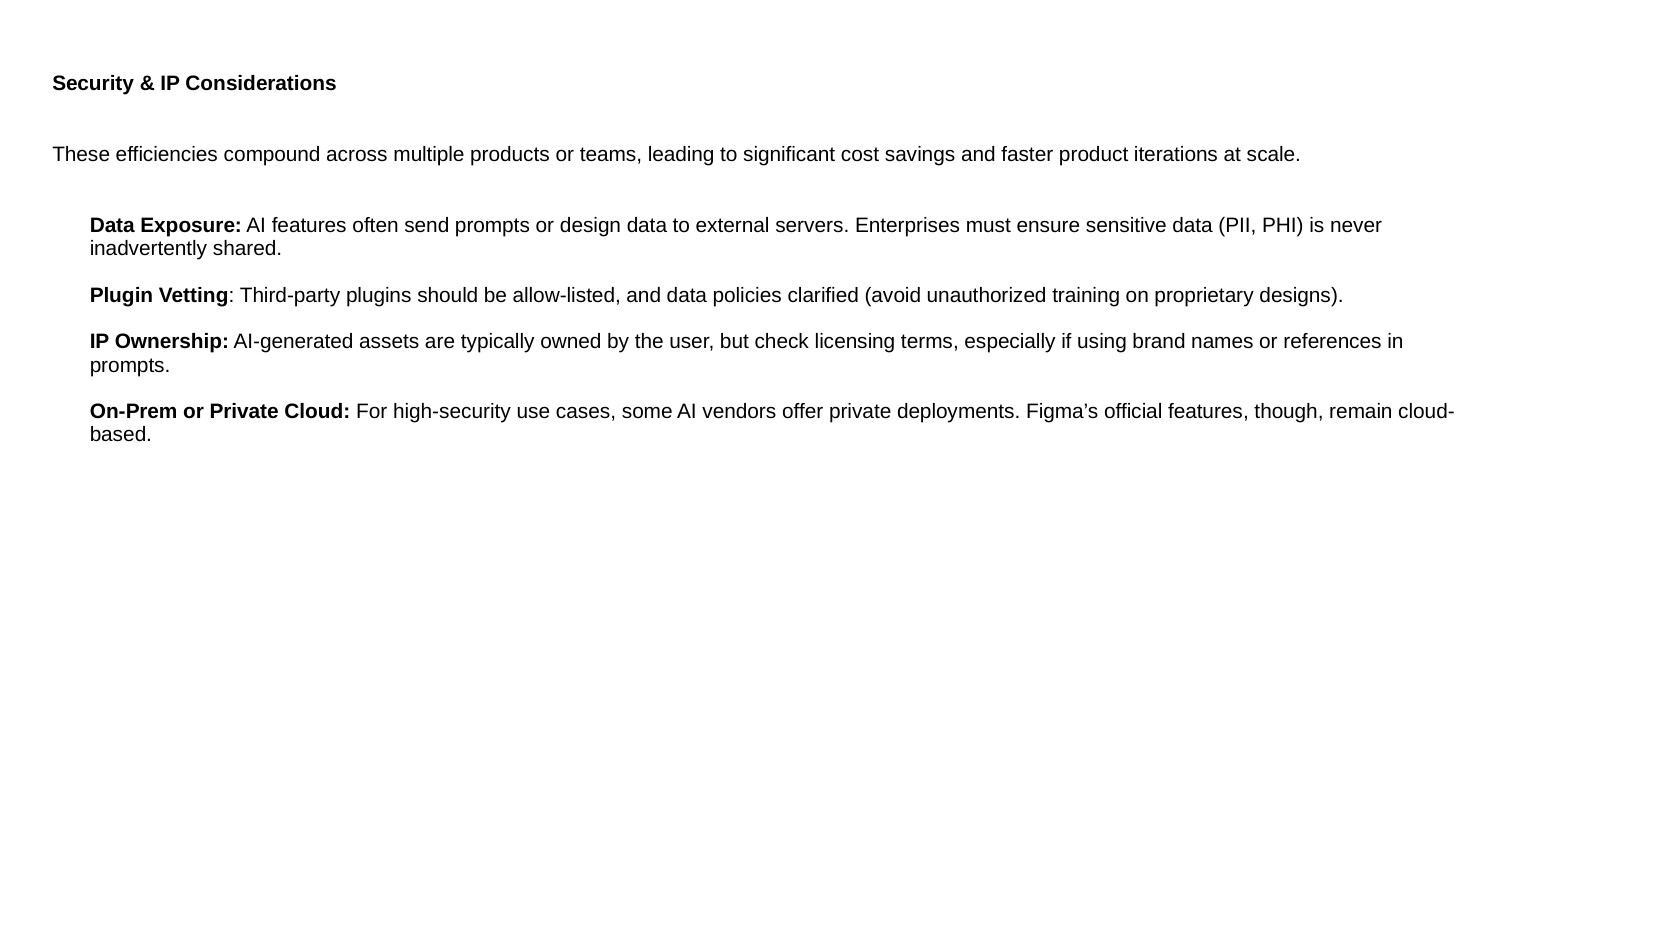

Security & IP Considerations
These efficiencies compound across multiple products or teams, leading to significant cost savings and faster product iterations at scale.
Data Exposure: AI features often send prompts or design data to external servers. Enterprises must ensure sensitive data (PII, PHI) is never inadvertently shared.
Plugin Vetting: Third-party plugins should be allow-listed, and data policies clarified (avoid unauthorized training on proprietary designs).
IP Ownership: AI-generated assets are typically owned by the user, but check licensing terms, especially if using brand names or references in prompts.
On-Prem or Private Cloud: For high-security use cases, some AI vendors offer private deployments. Figma’s official features, though, remain cloud-based.